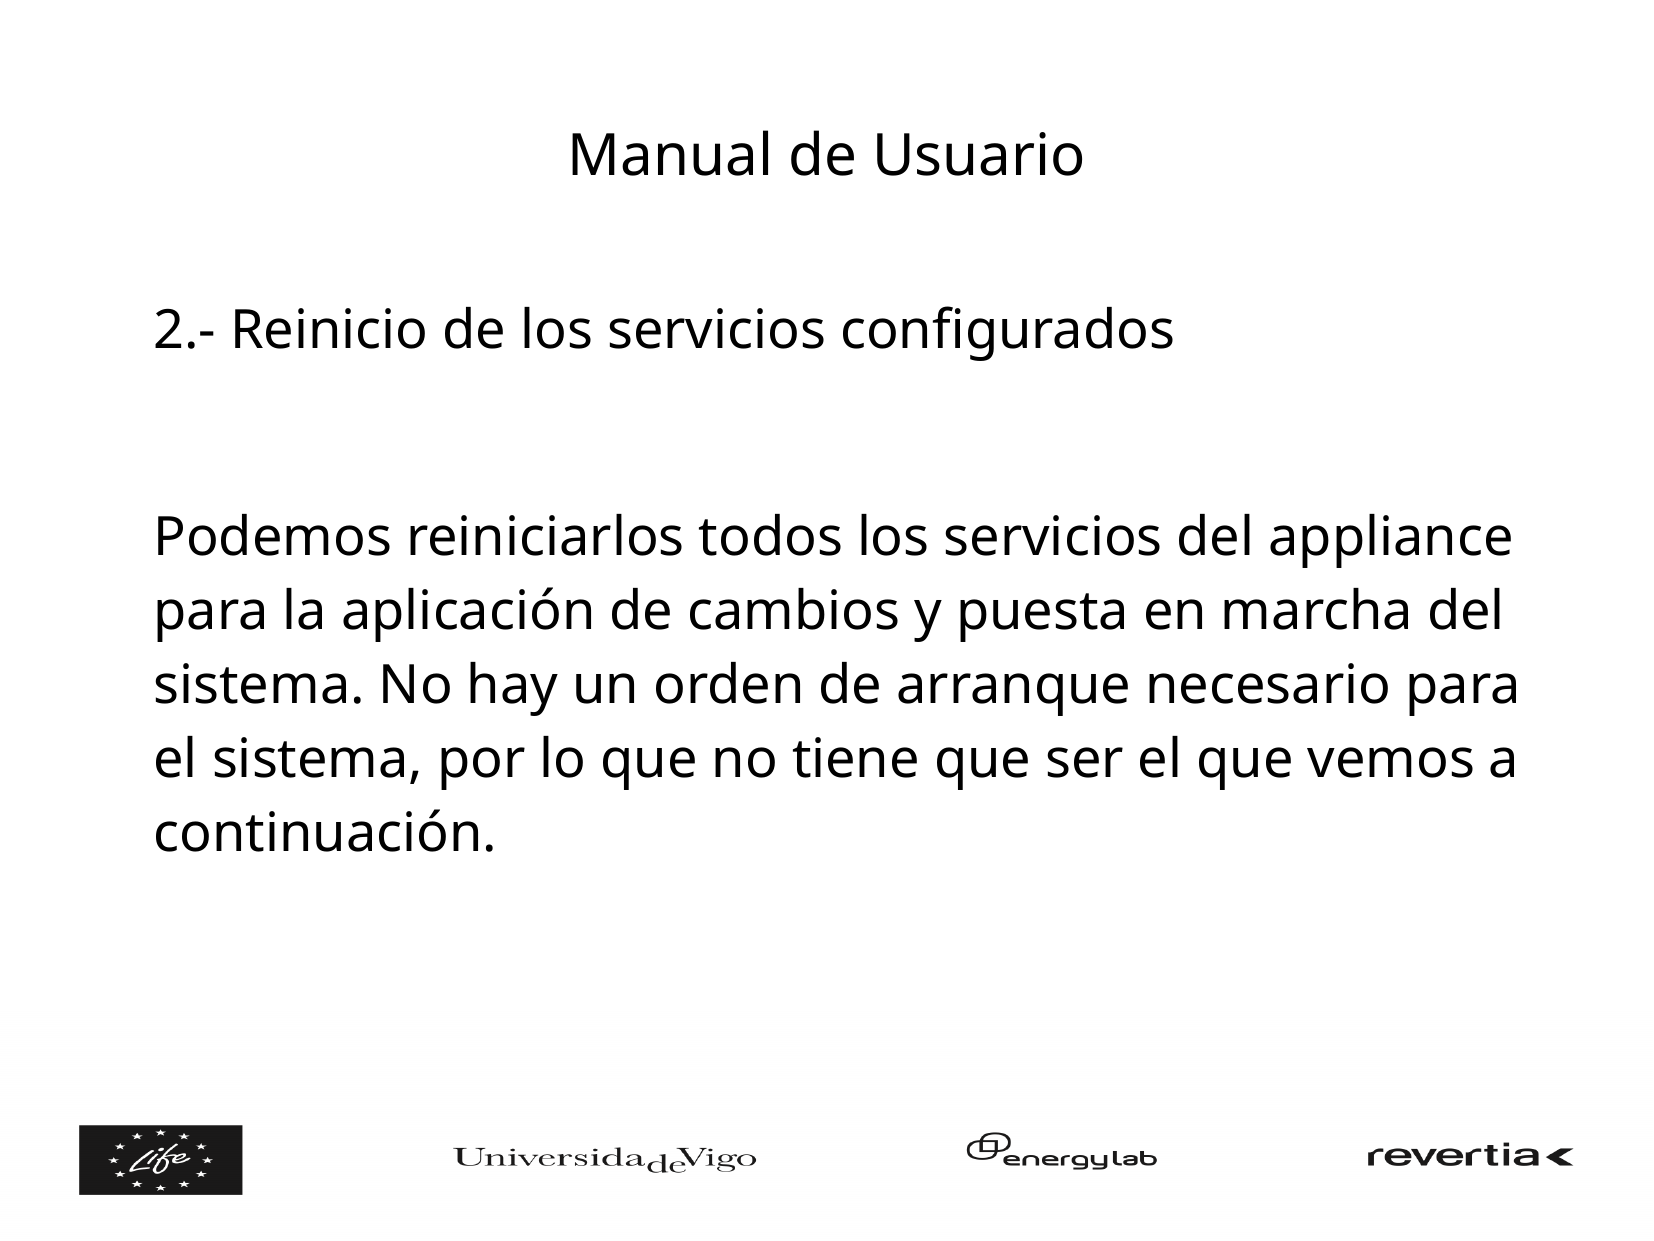

# Manual de Usuario
2.- Reinicio de los servicios configurados
Podemos reiniciarlos todos los servicios del appliance para la aplicación de cambios y puesta en marcha del sistema. No hay un orden de arranque necesario para el sistema, por lo que no tiene que ser el que vemos a continuación.